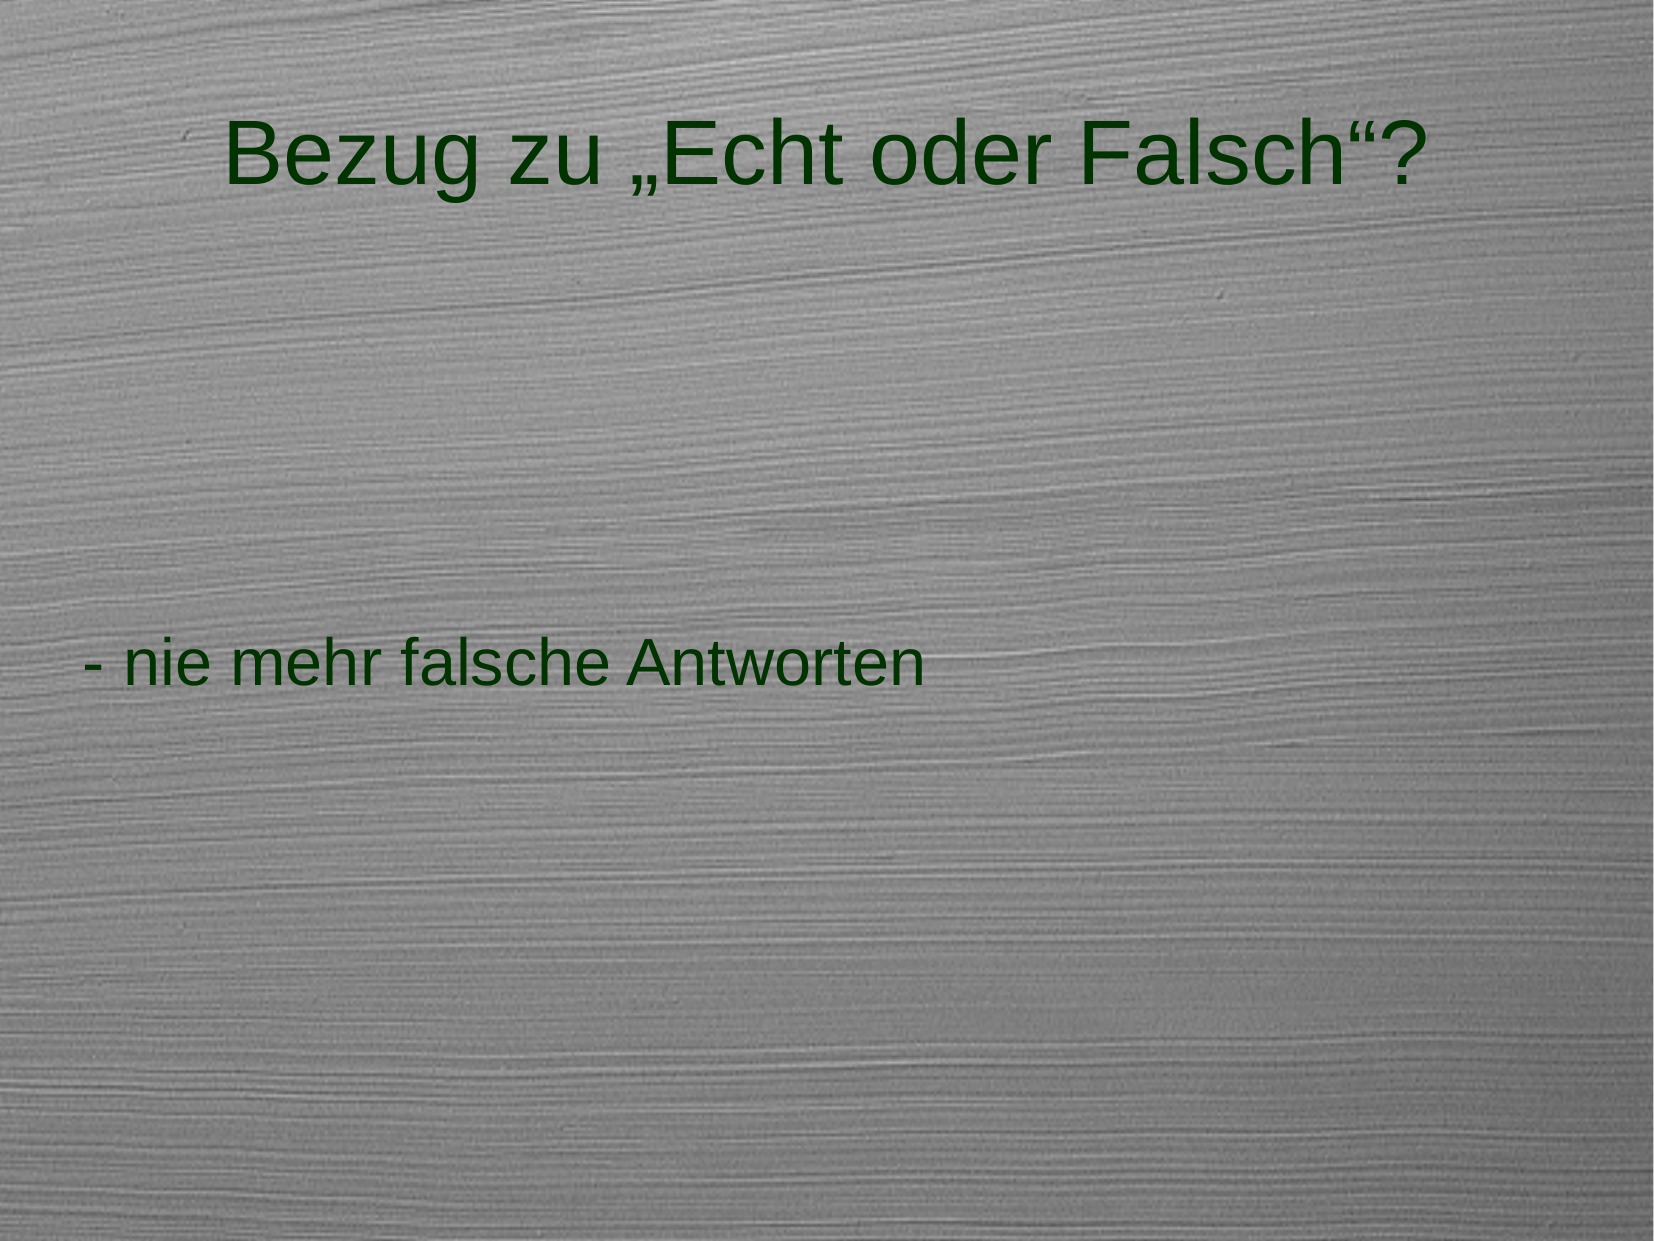

# Bezug zu „Echt oder Falsch“?
- nie mehr falsche Antworten